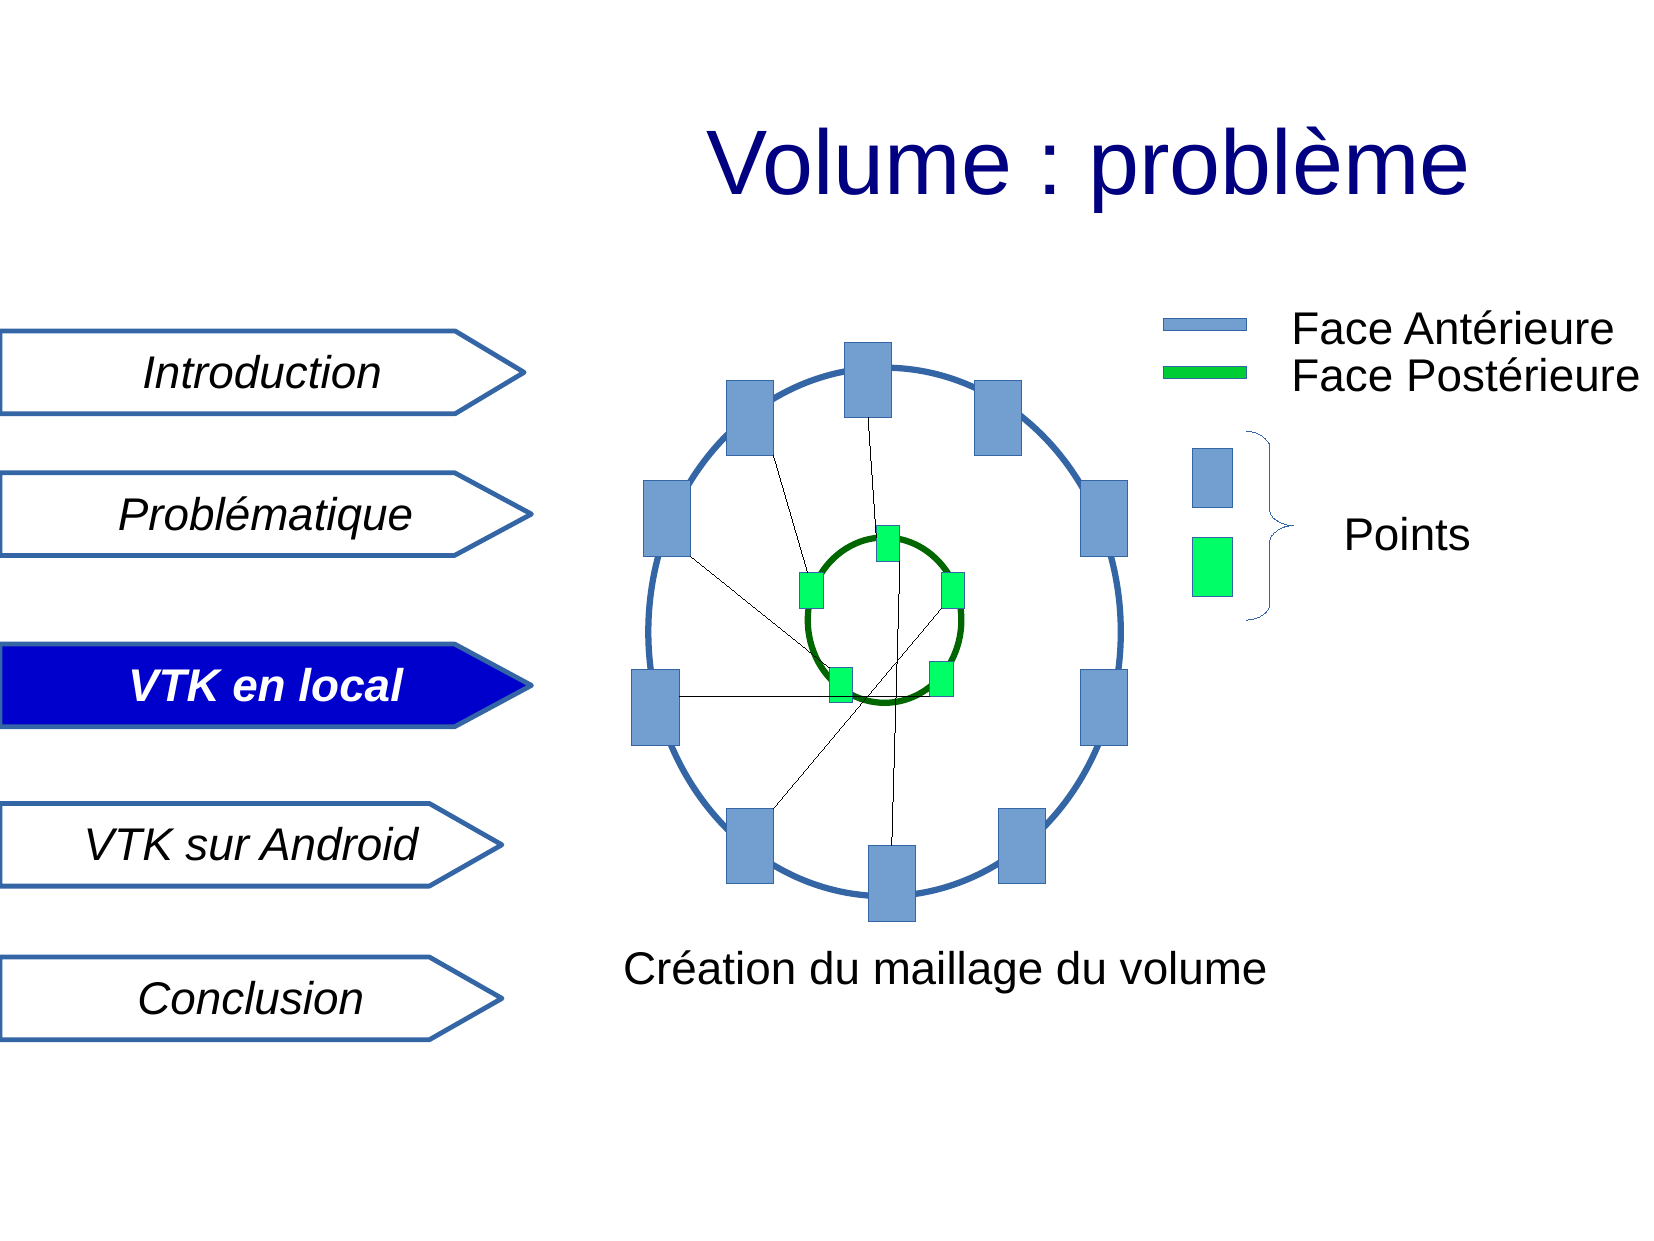

# Volume : problème
Face Antérieure
Introduction
Face Postérieure
Problématique
Points
VTK en local
VTK sur Android
Création du maillage du volume
Conclusion